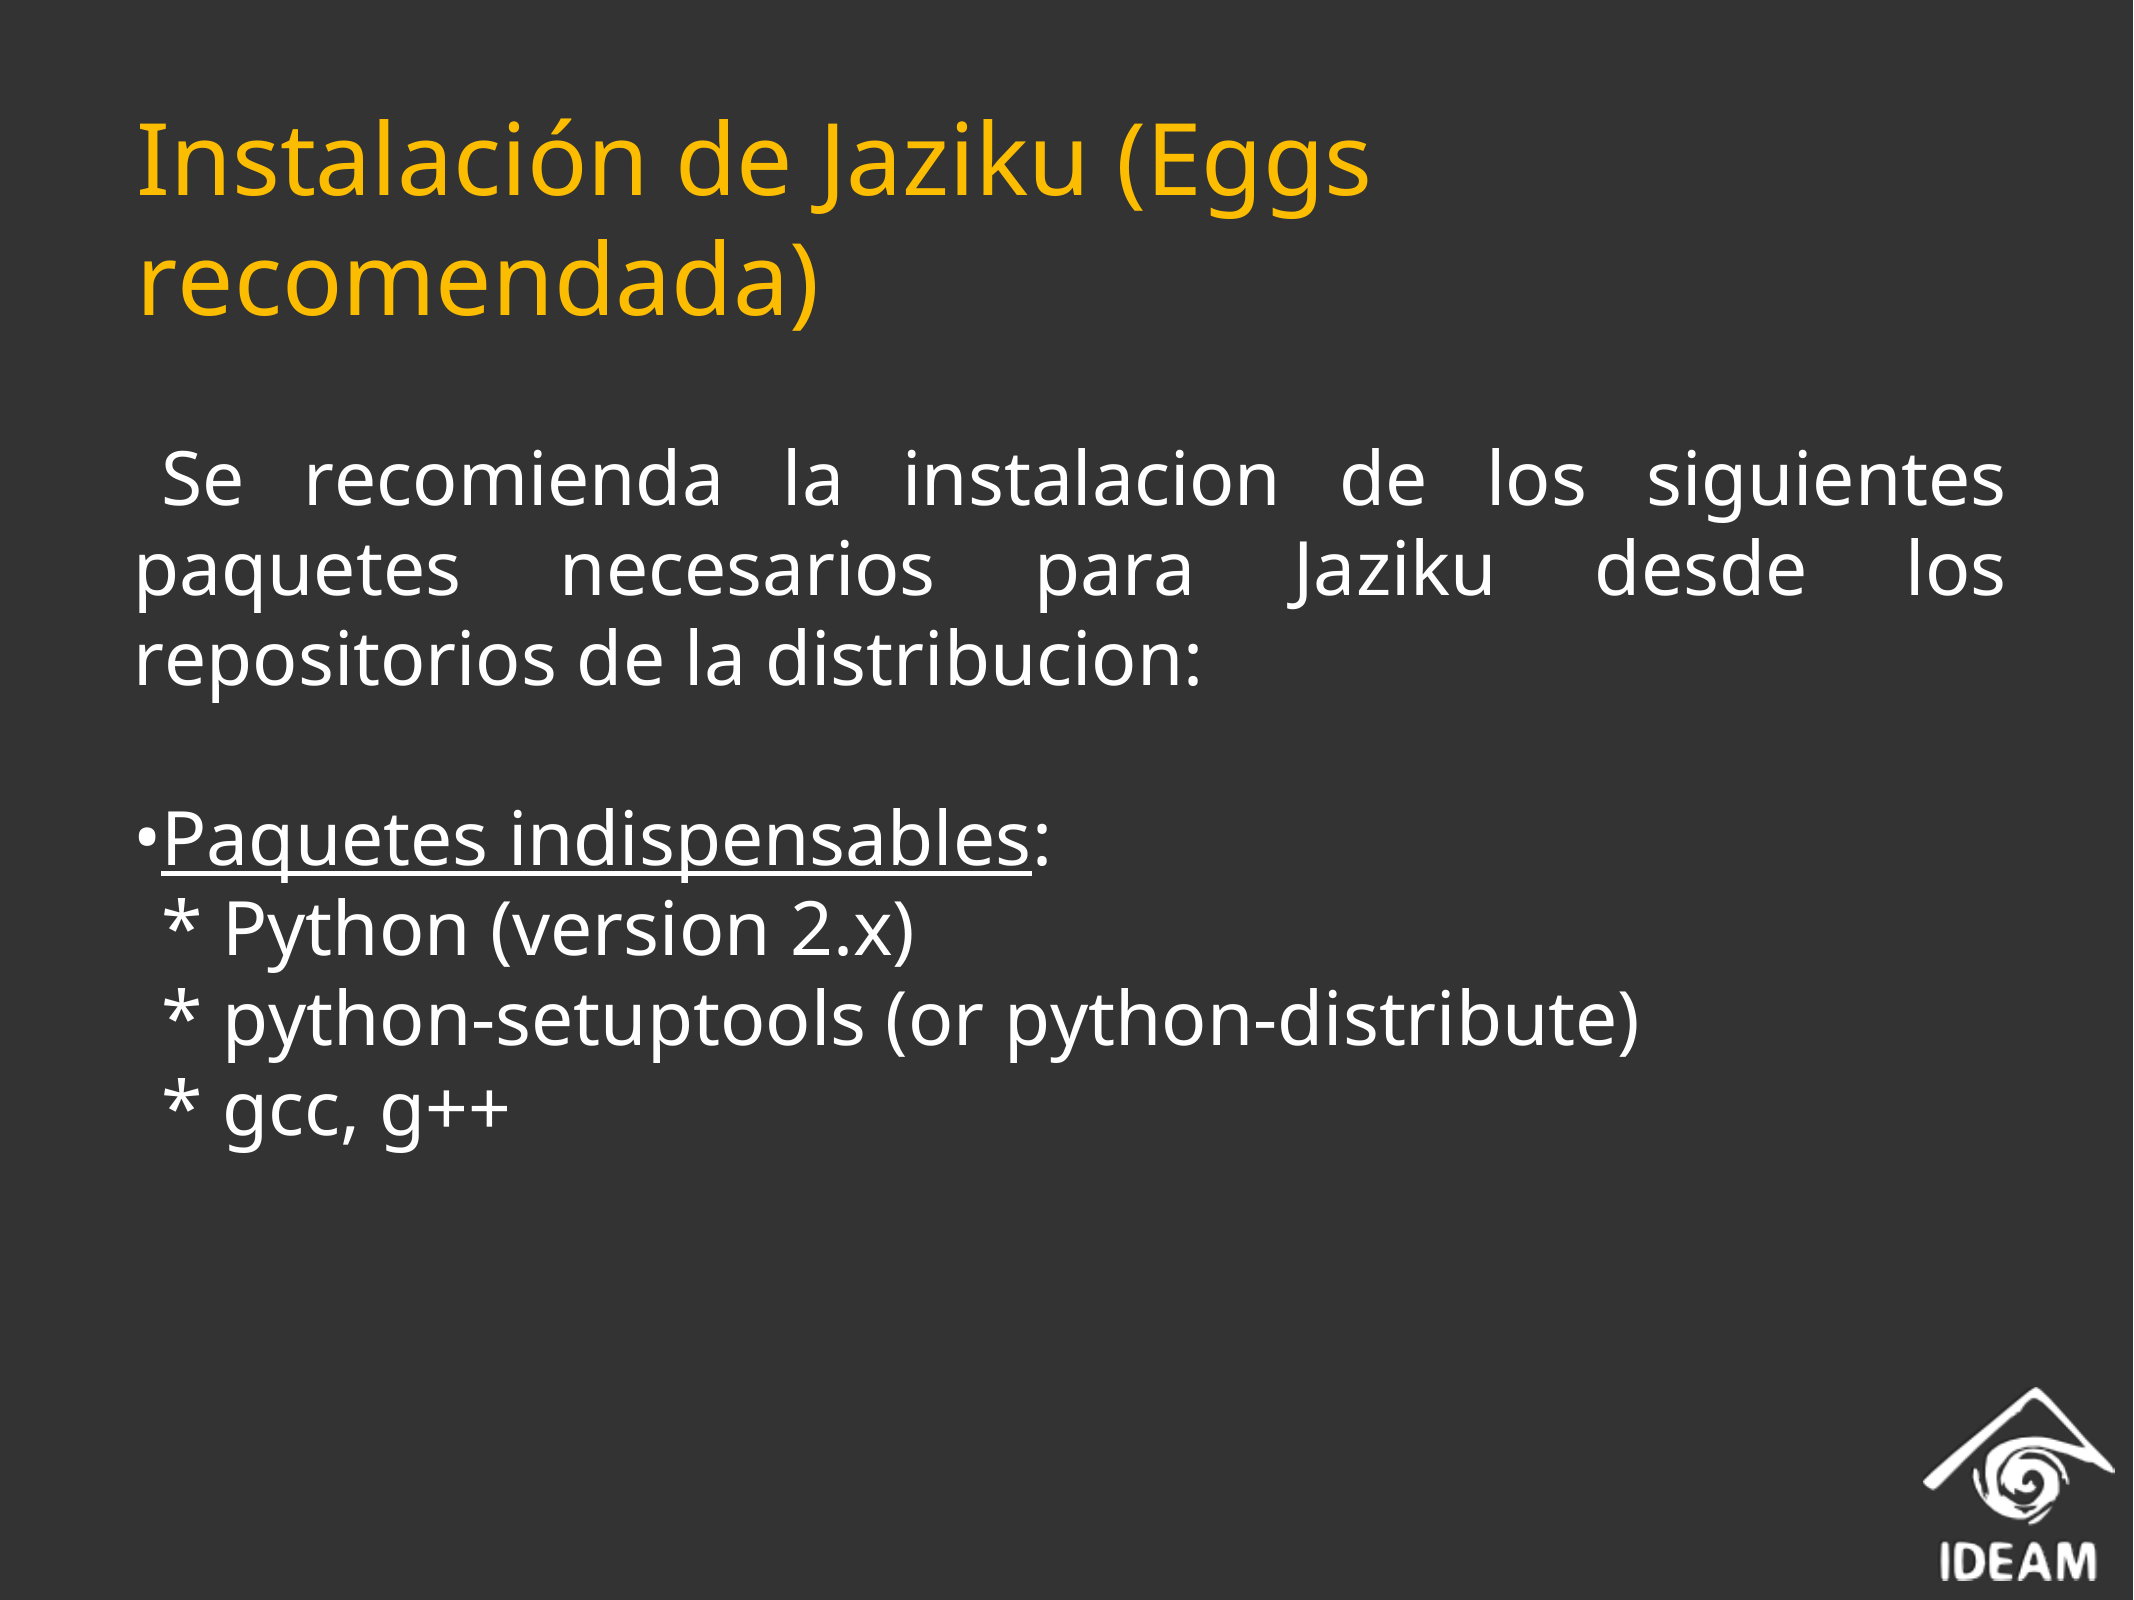

Instalación de Jaziku (Eggs recomendada)
Se recomienda la instalacion de los siguientes paquetes necesarios para Jaziku desde los repositorios de la distribucion:
Paquetes indispensables:
* Python (version 2.x)
* python-setuptools (or python-distribute)
* gcc, g++